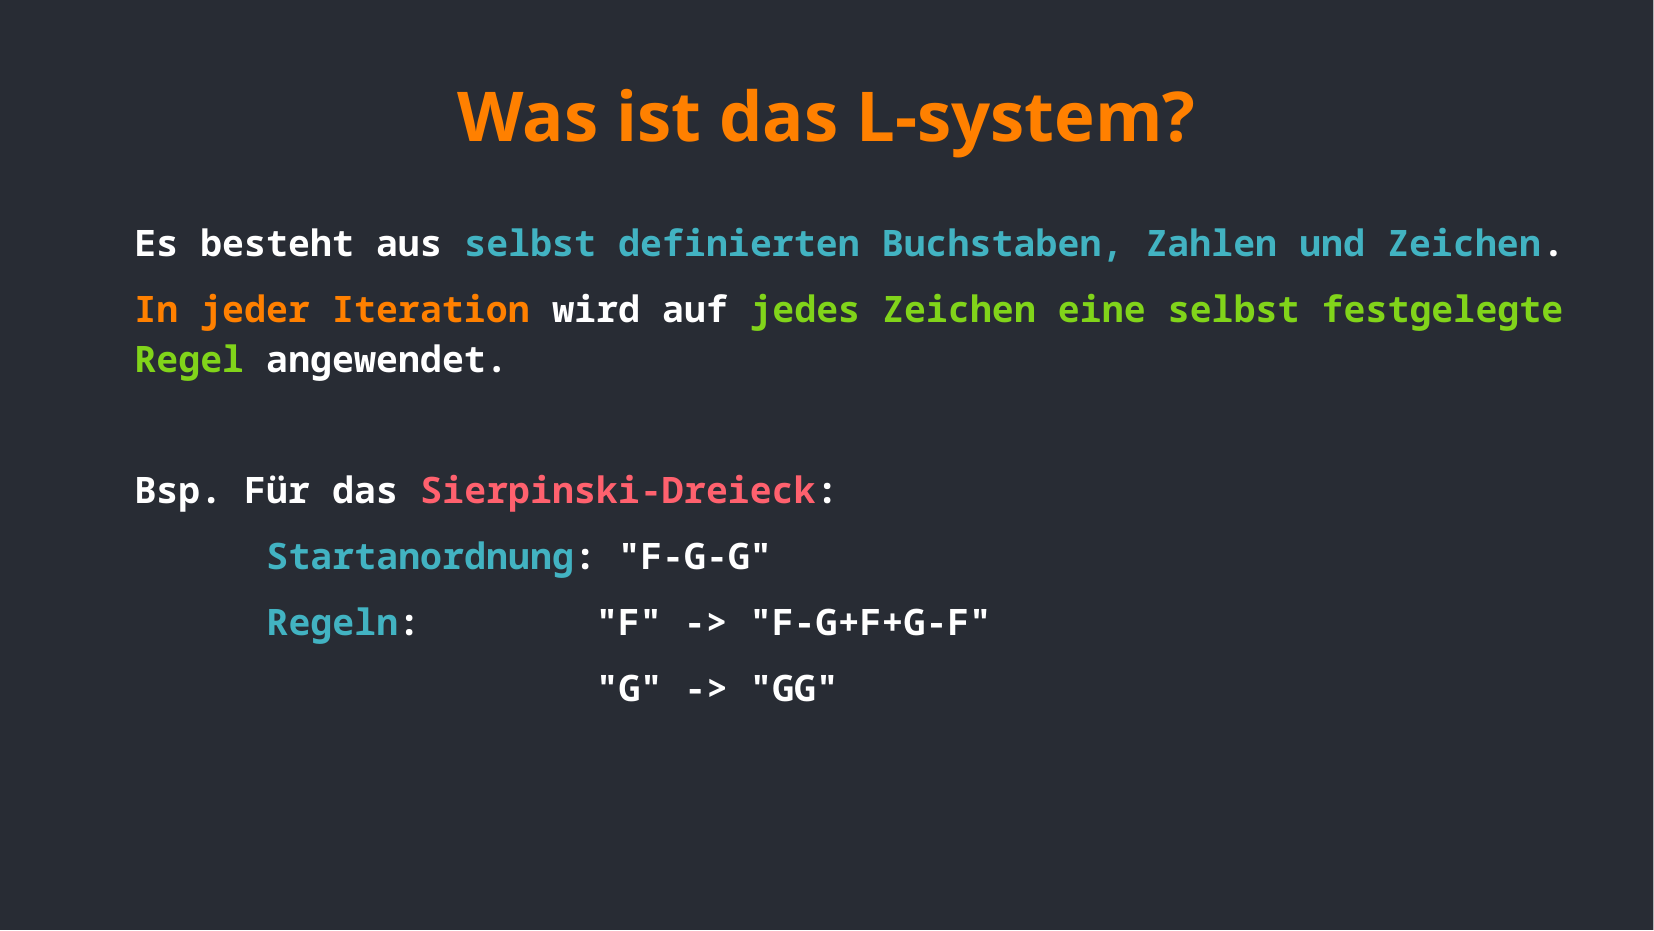

# Was ist das L-system?
Es besteht aus selbst definierten Buchstaben, Zahlen und Zeichen.
In jeder Iteration wird auf jedes Zeichen eine selbst festgelegte Regel angewendet.
Bsp. Für das Sierpinski-Dreieck:
 Startanordnung: "F-G-G"
 Regeln: "F" -> "F-G+F+G-F"
 "G" -> "GG"